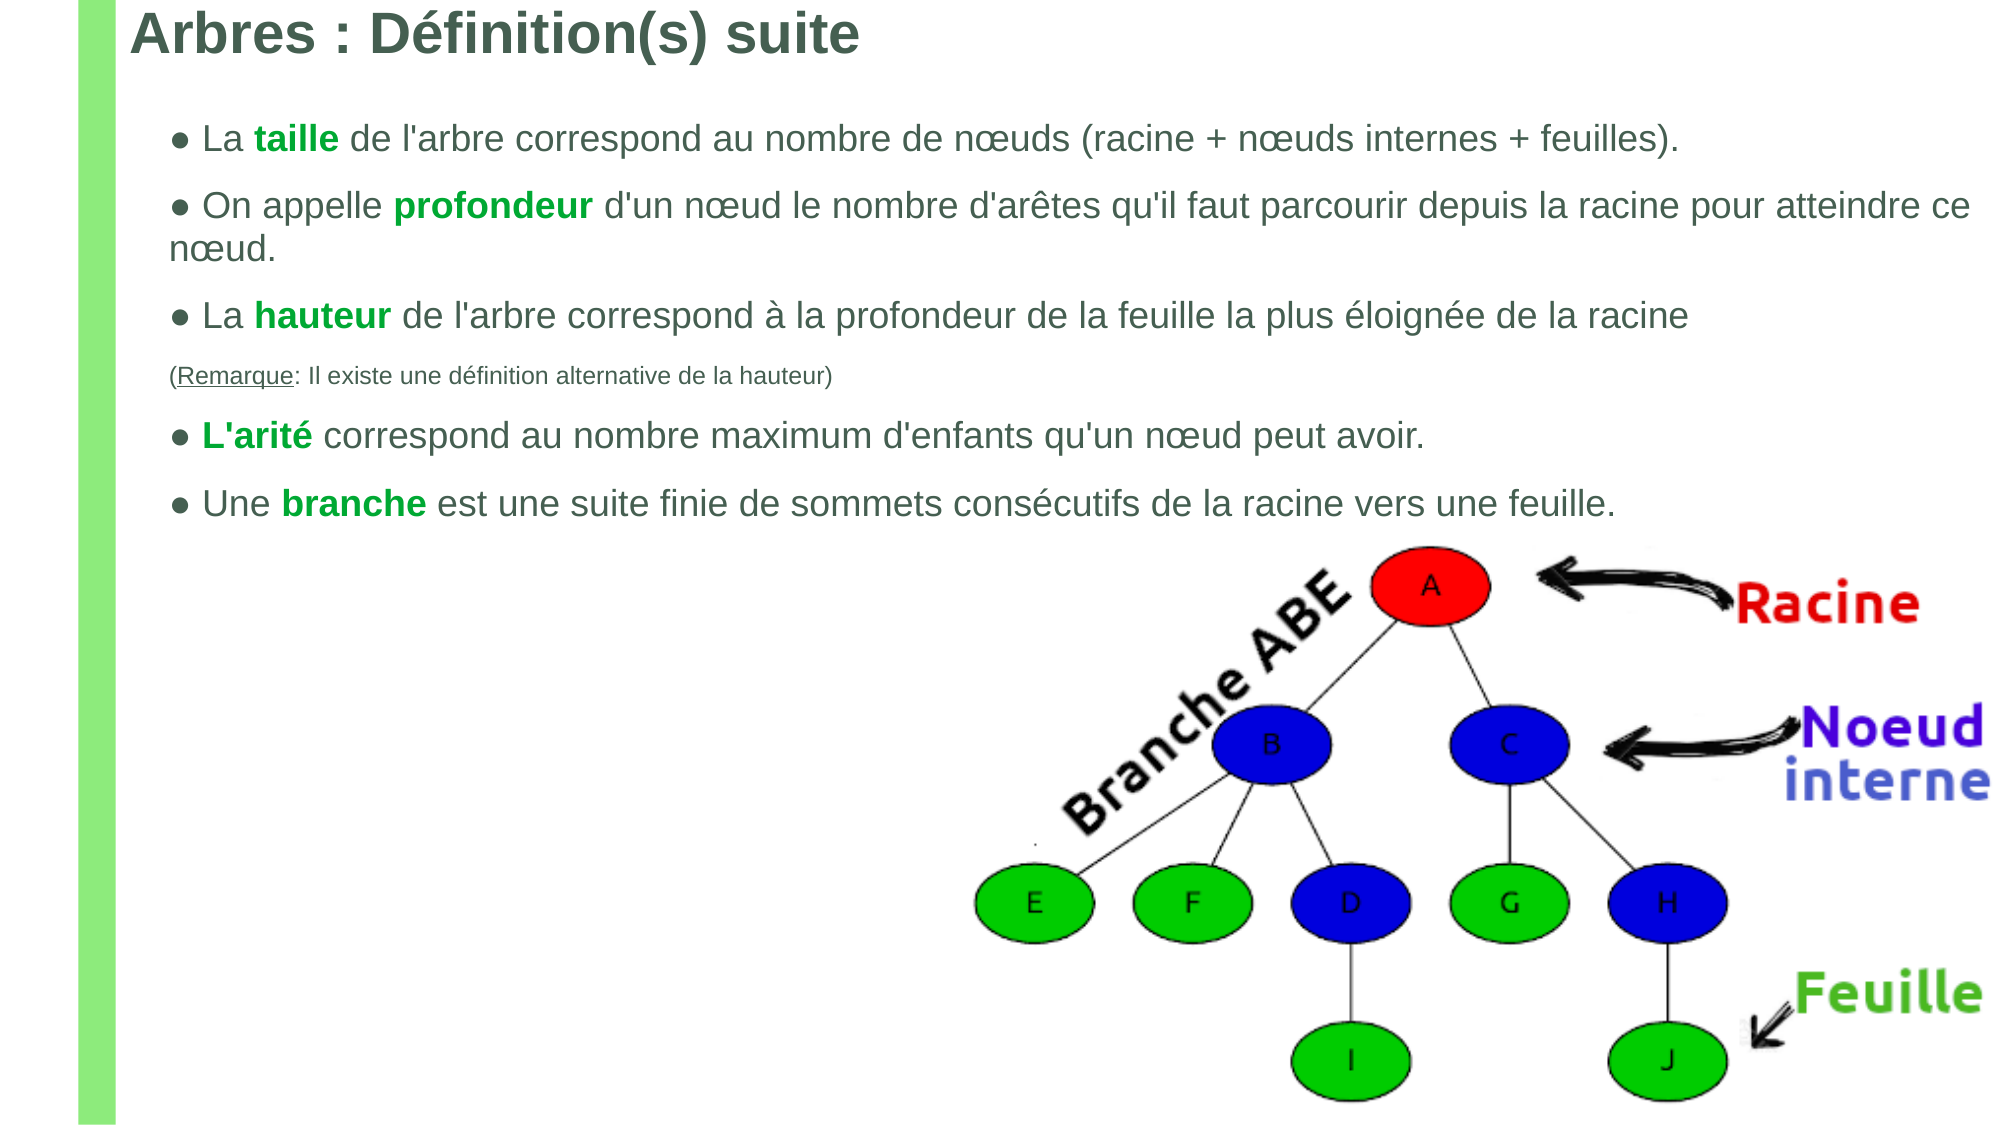

Arbres : Définition(s) suite
● La taille de l'arbre correspond au nombre de nœuds (racine + nœuds internes + feuilles).
● On appelle profondeur d'un nœud le nombre d'arêtes qu'il faut parcourir depuis la racine pour atteindre ce nœud.
● La hauteur de l'arbre correspond à la profondeur de la feuille la plus éloignée de la racine
(Remarque: Il existe une définition alternative de la hauteur)
● L'arité correspond au nombre maximum d'enfants qu'un nœud peut avoir.
● Une branche est une suite finie de sommets consécutifs de la racine vers une feuille.